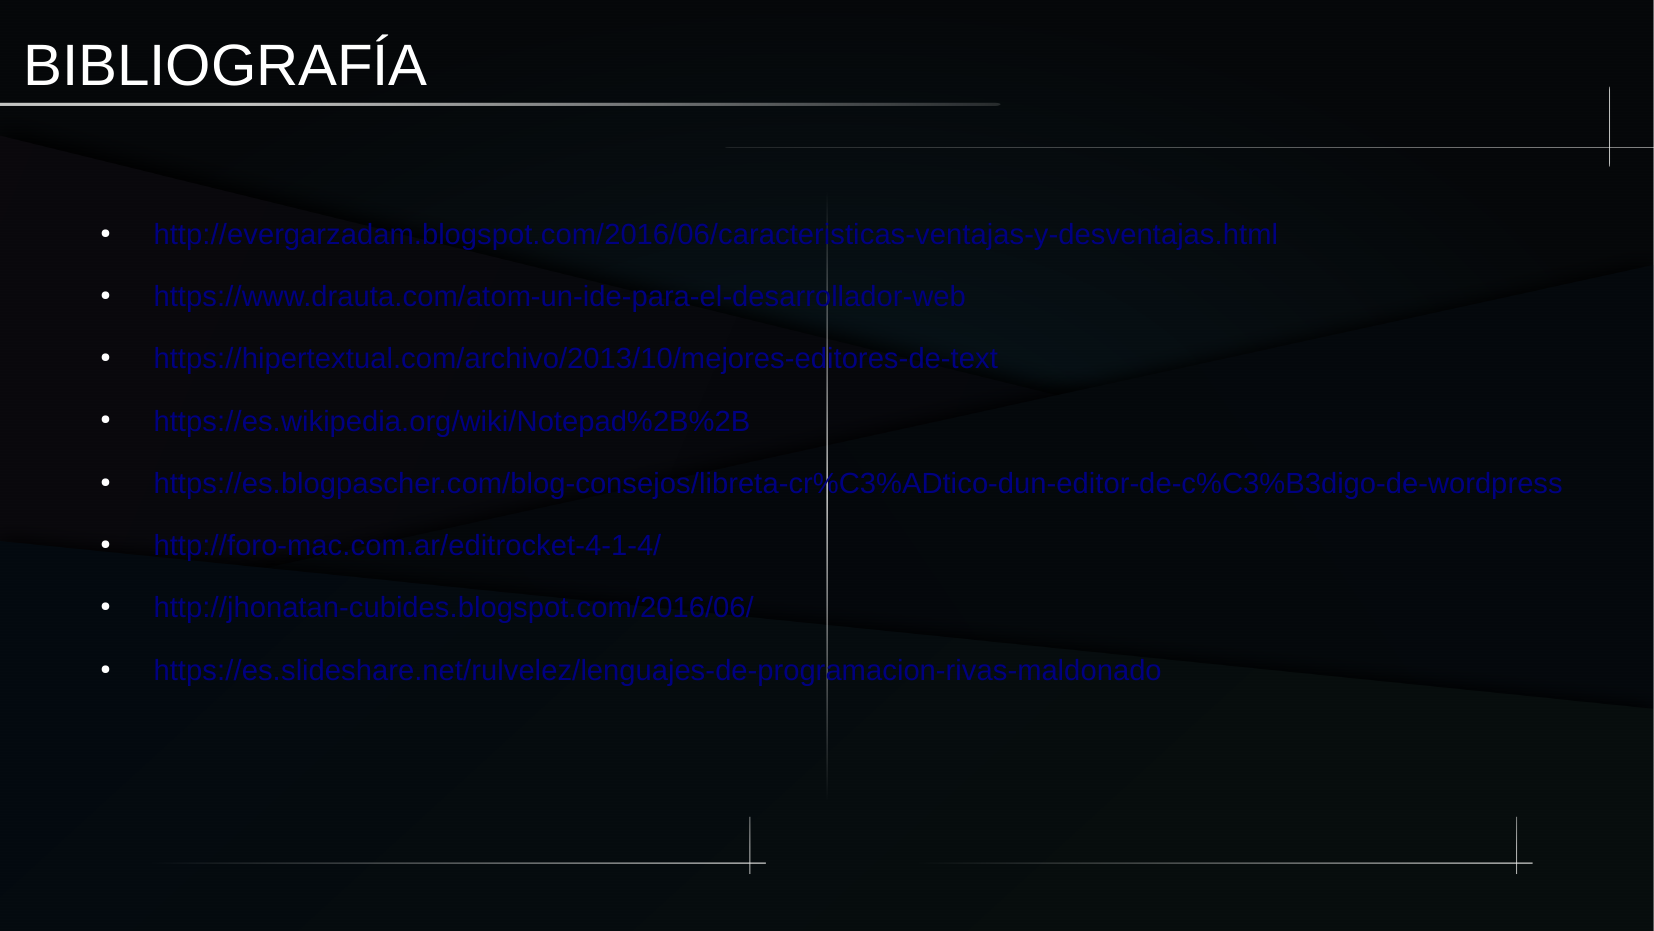

# BIBLIOGRAFÍA
http://evergarzadam.blogspot.com/2016/06/caracteristicas-ventajas-y-desventajas.html
https://www.drauta.com/atom-un-ide-para-el-desarrollador-web
https://hipertextual.com/archivo/2013/10/mejores-editores-de-text
https://es.wikipedia.org/wiki/Notepad%2B%2B
https://es.blogpascher.com/blog-consejos/libreta-cr%C3%ADtico-dun-editor-de-c%C3%B3digo-de-wordpress
http://foro-mac.com.ar/editrocket-4-1-4/
http://jhonatan-cubides.blogspot.com/2016/06/
https://es.slideshare.net/rulvelez/lenguajes-de-programacion-rivas-maldonado